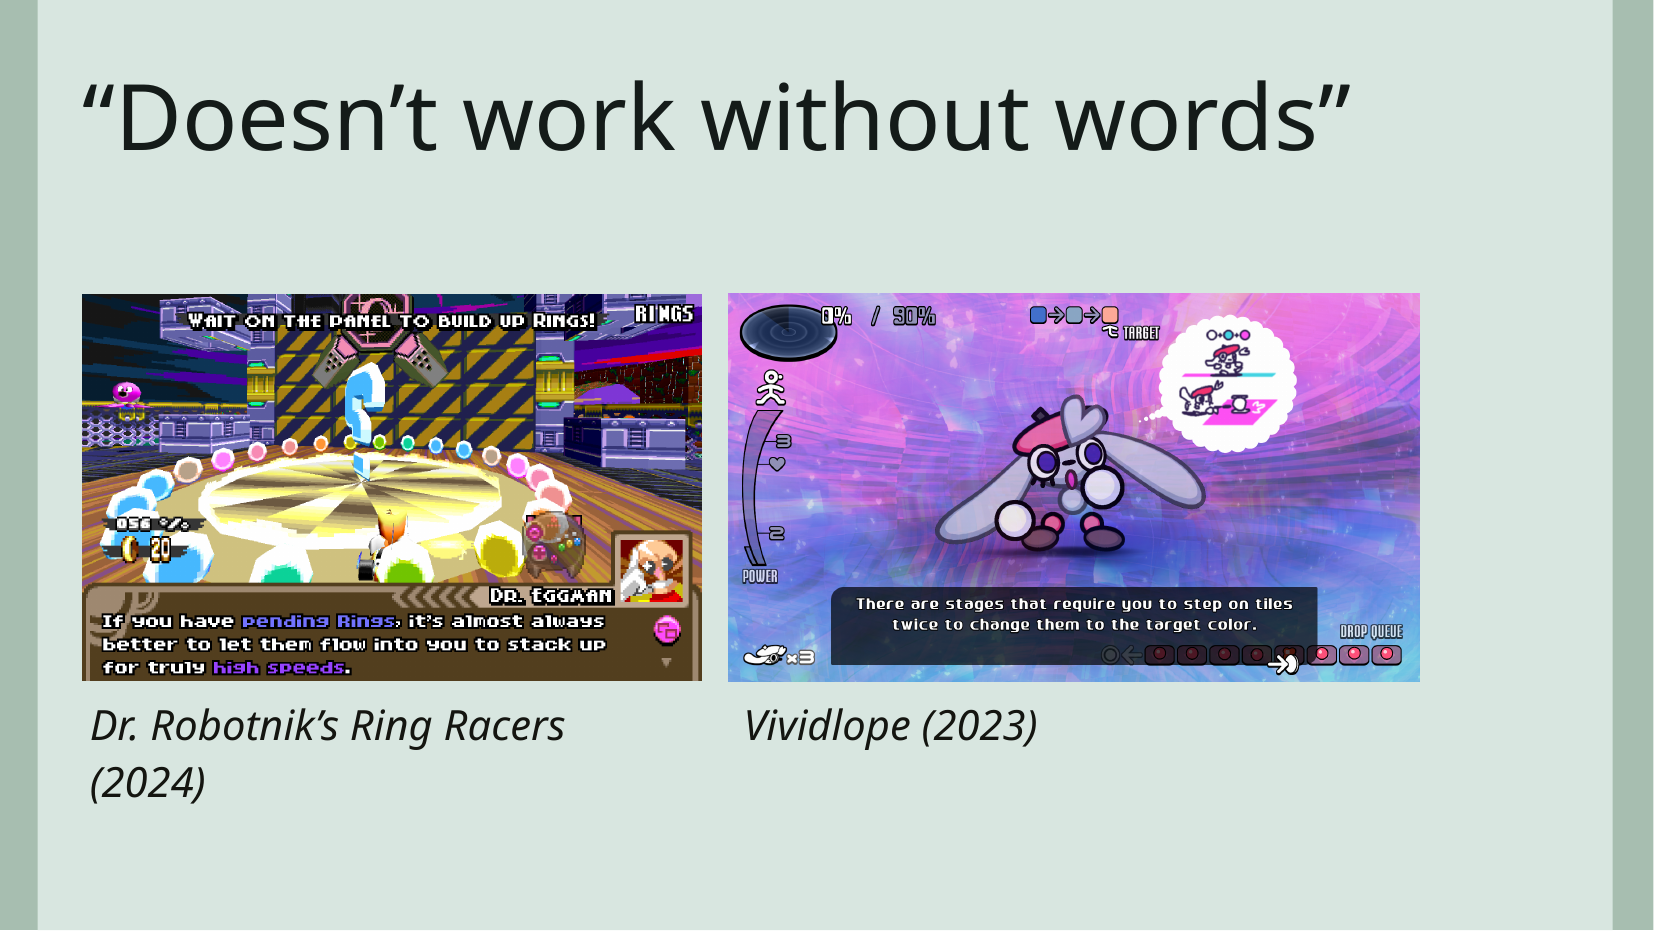

# “Doesn’t work without words”
Dr. Robotnik’s Ring Racers (2024)
Vividlope (2023)